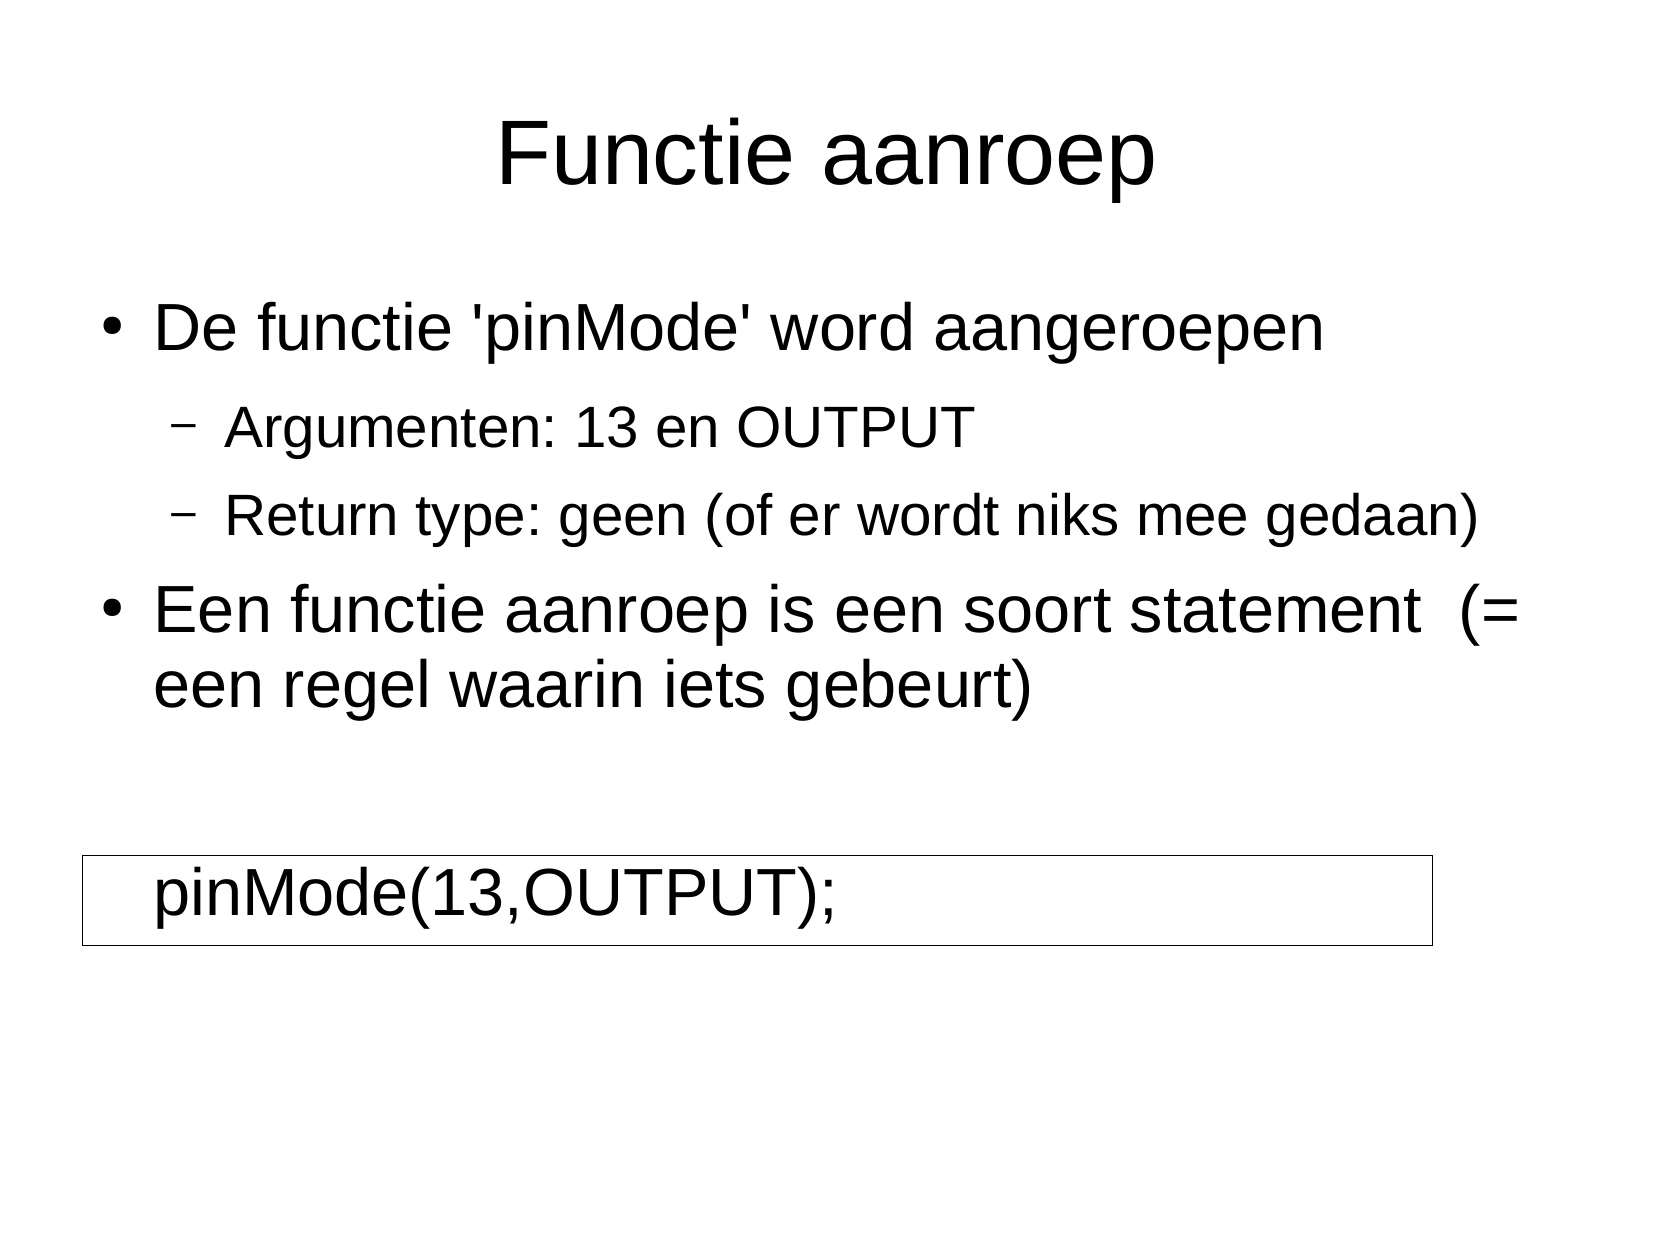

# Functie aanroep
De functie 'pinMode' word aangeroepen
Argumenten: 13 en OUTPUT
Return type: geen (of er wordt niks mee gedaan)
Een functie aanroep is een soort statement (= een regel waarin iets gebeurt)
pinMode(13,OUTPUT);